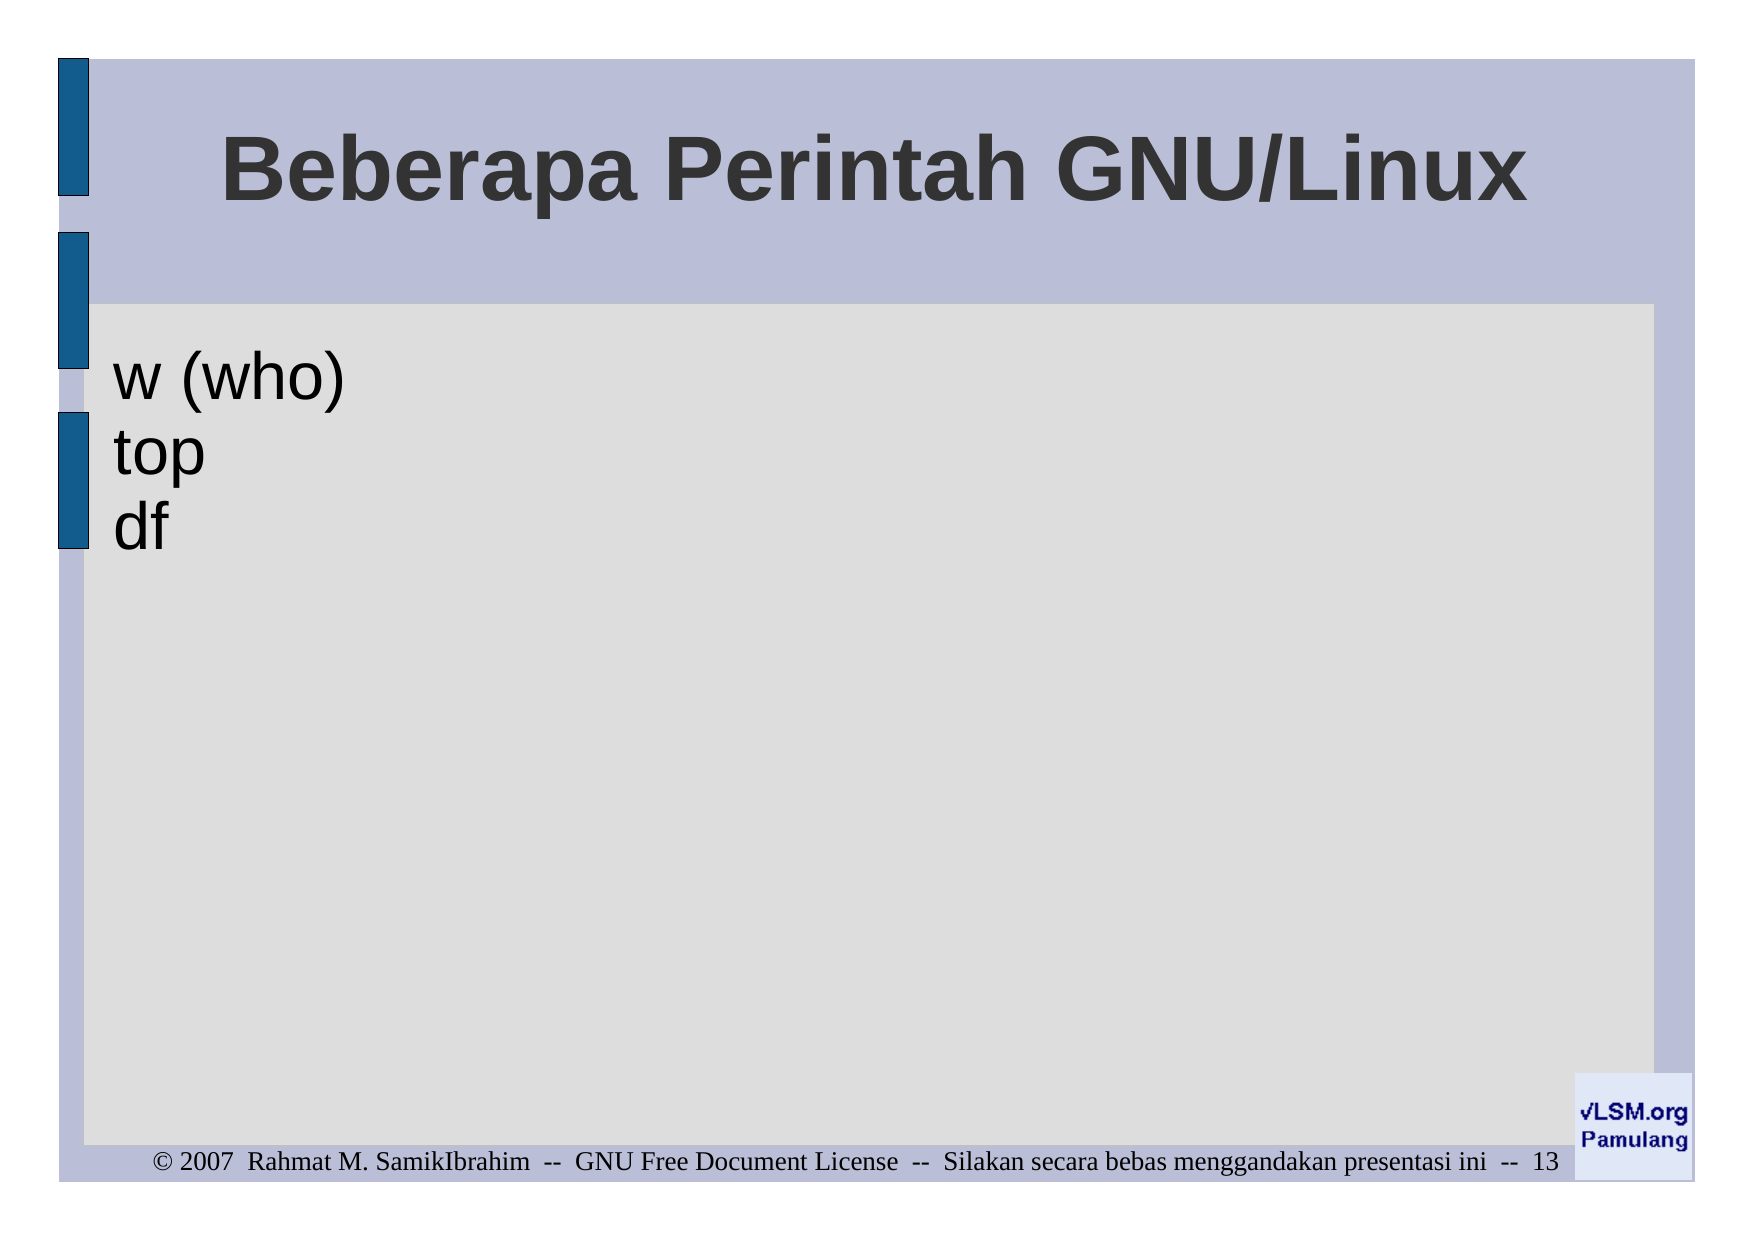

# Beberapa Perintah GNU/Linux
w (who)
top
df